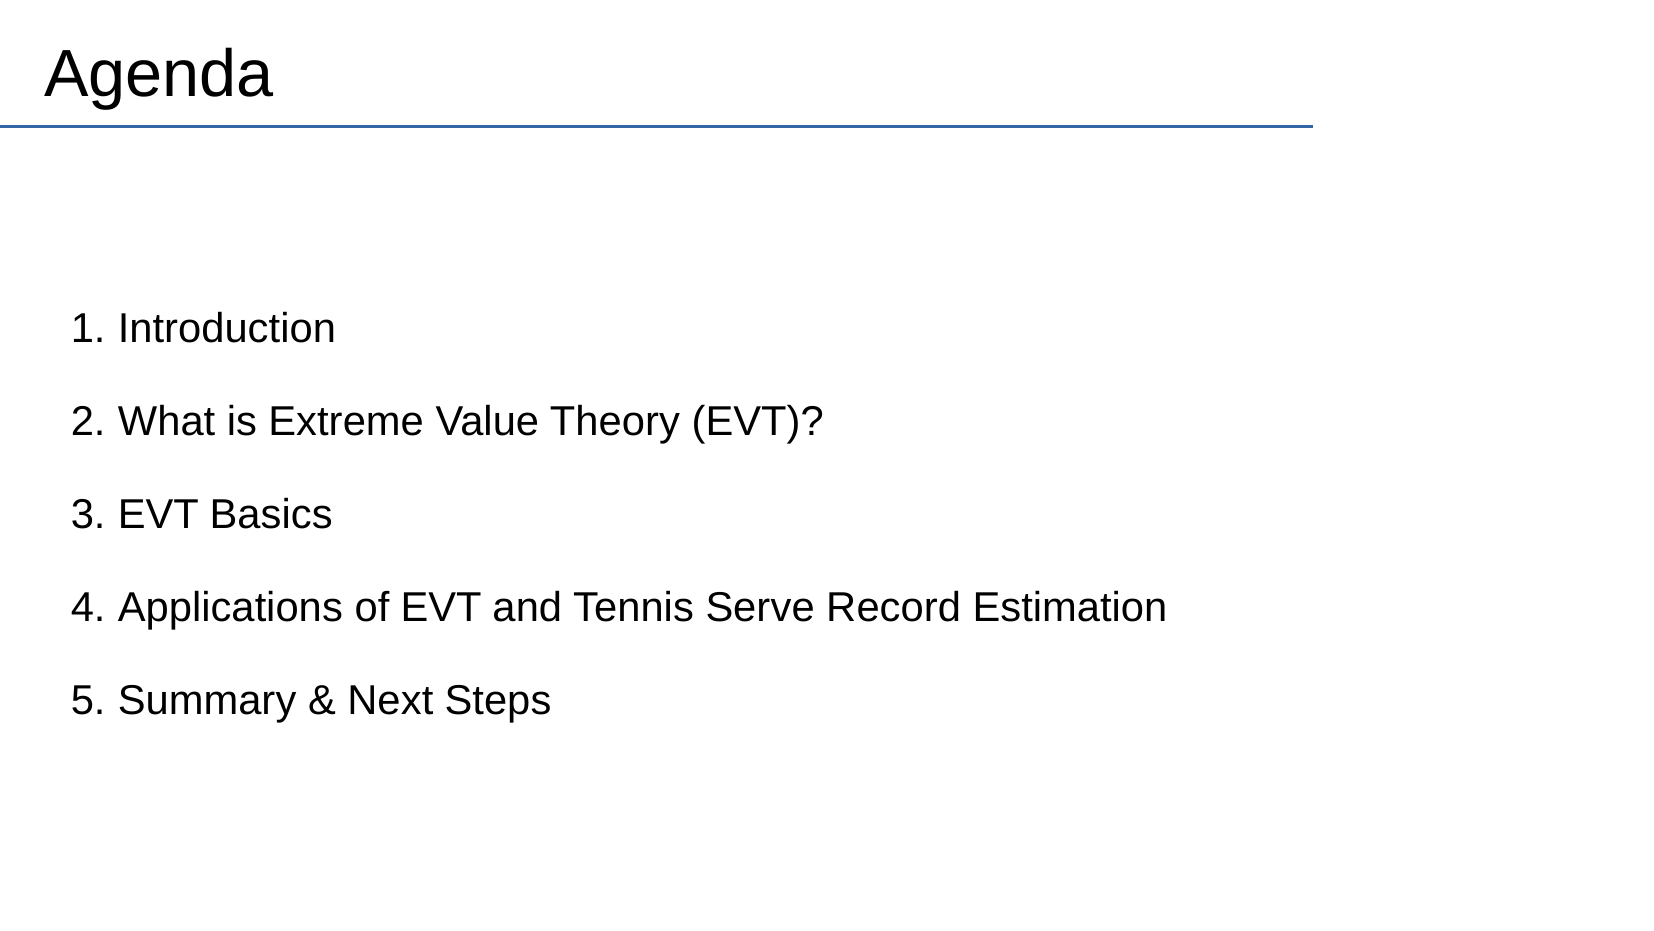

# Agenda
 Introduction
 What is Extreme Value Theory (EVT)?
 EVT Basics
 Applications of EVT and Tennis Serve Record Estimation
 Summary & Next Steps